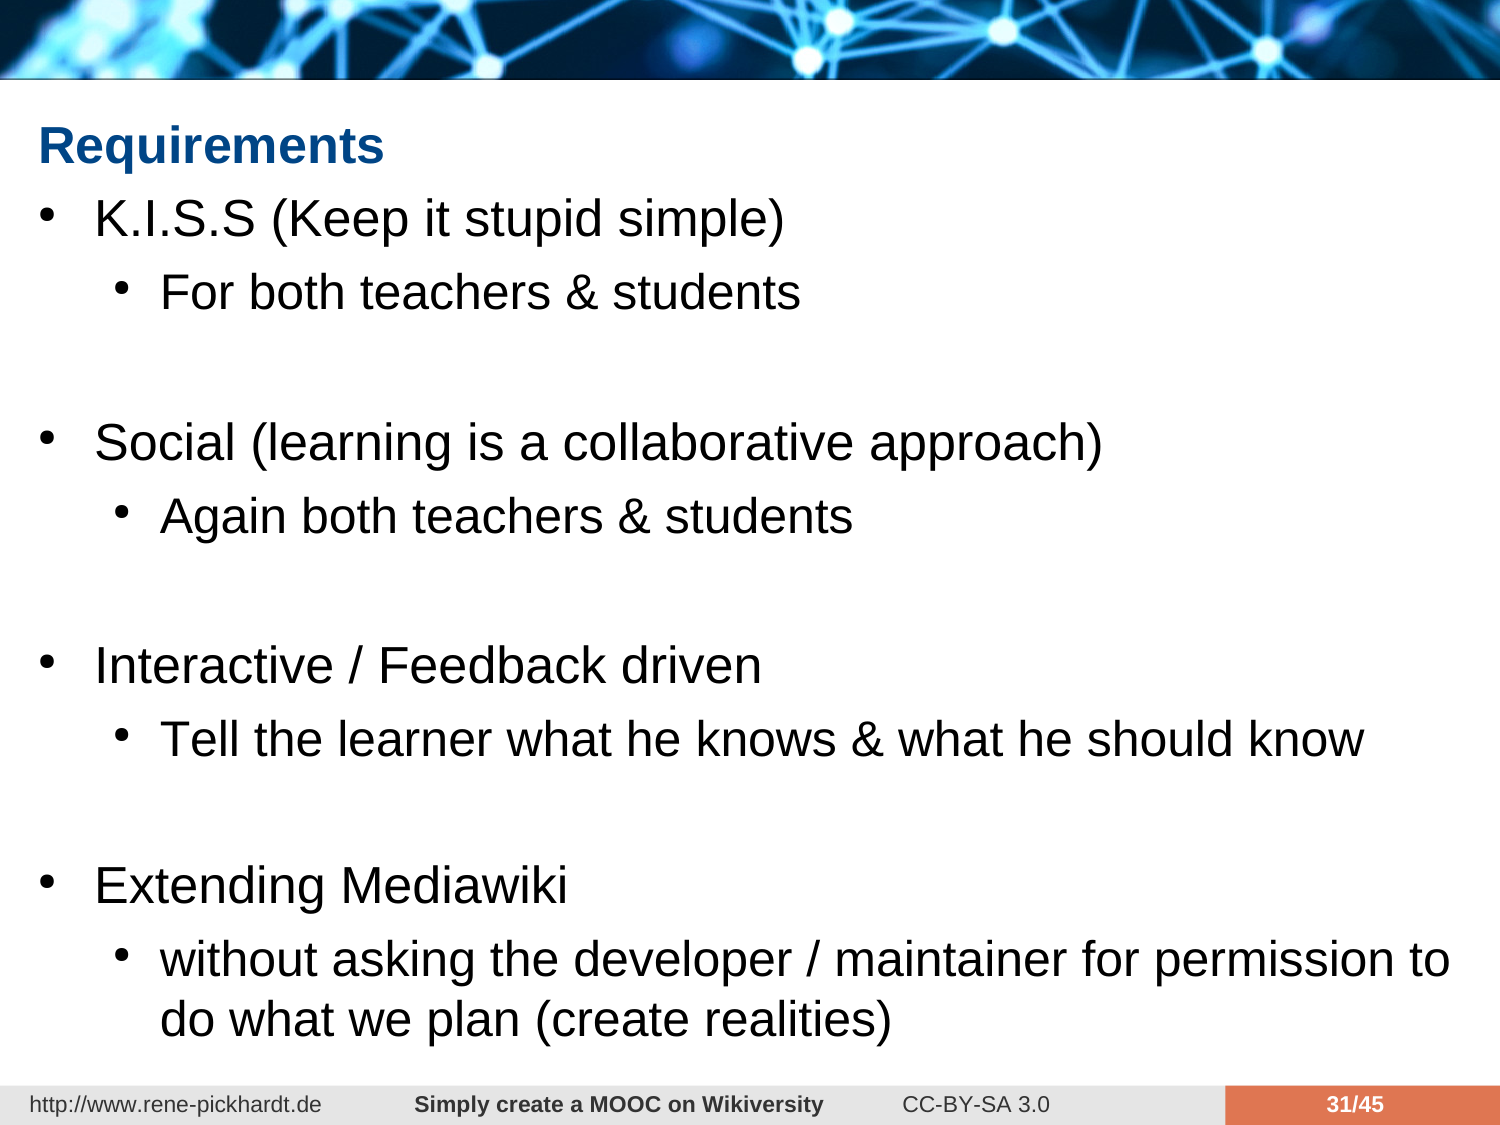

# Requirements
K.I.S.S (Keep it stupid simple)
For both teachers & students
Social (learning is a collaborative approach)
Again both teachers & students
Interactive / Feedback driven
Tell the learner what he knows & what he should know
Extending Mediawiki
without asking the developer / maintainer for permission to do what we plan (create realities)